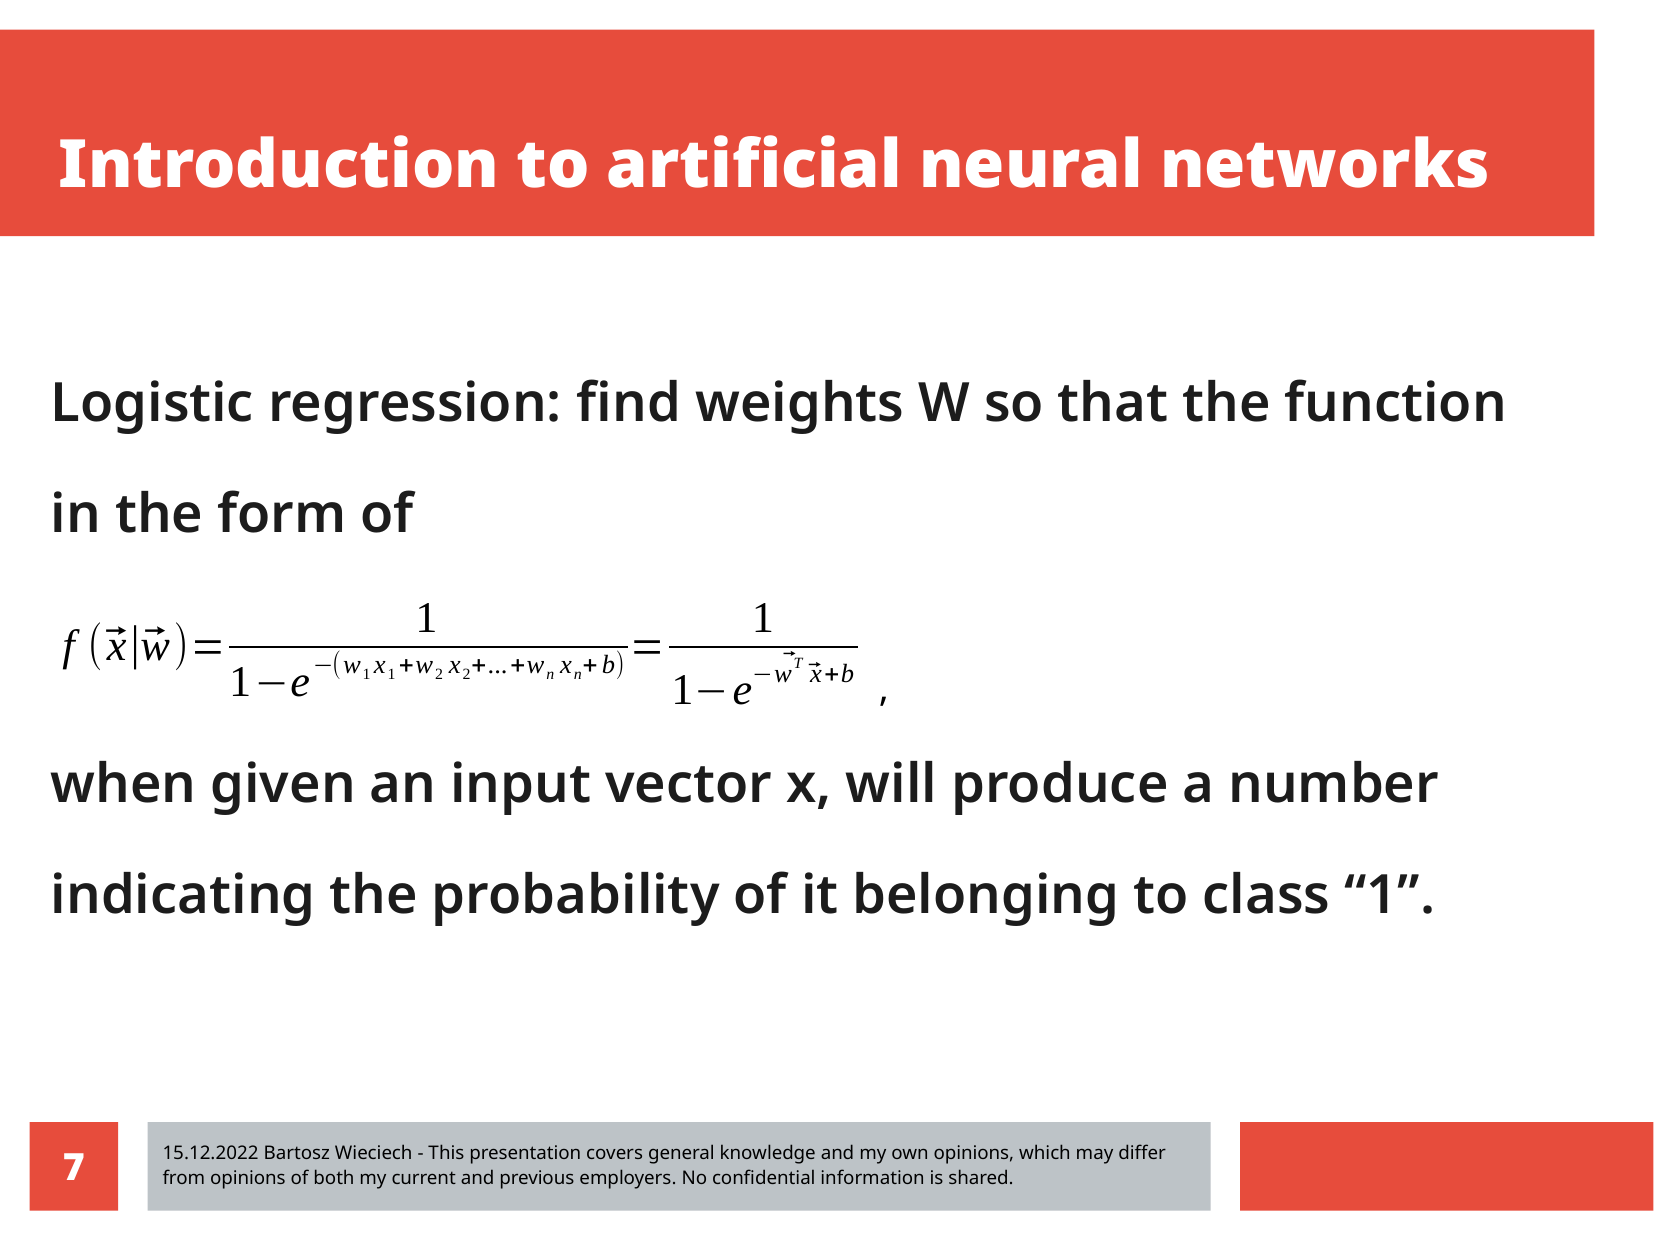

# Introduction to artificial neural networks
Logistic regression: find weights W so that the function in the form of
when given an input vector x, will produce a number indicating the probability of it belonging to class “1”.
,
7